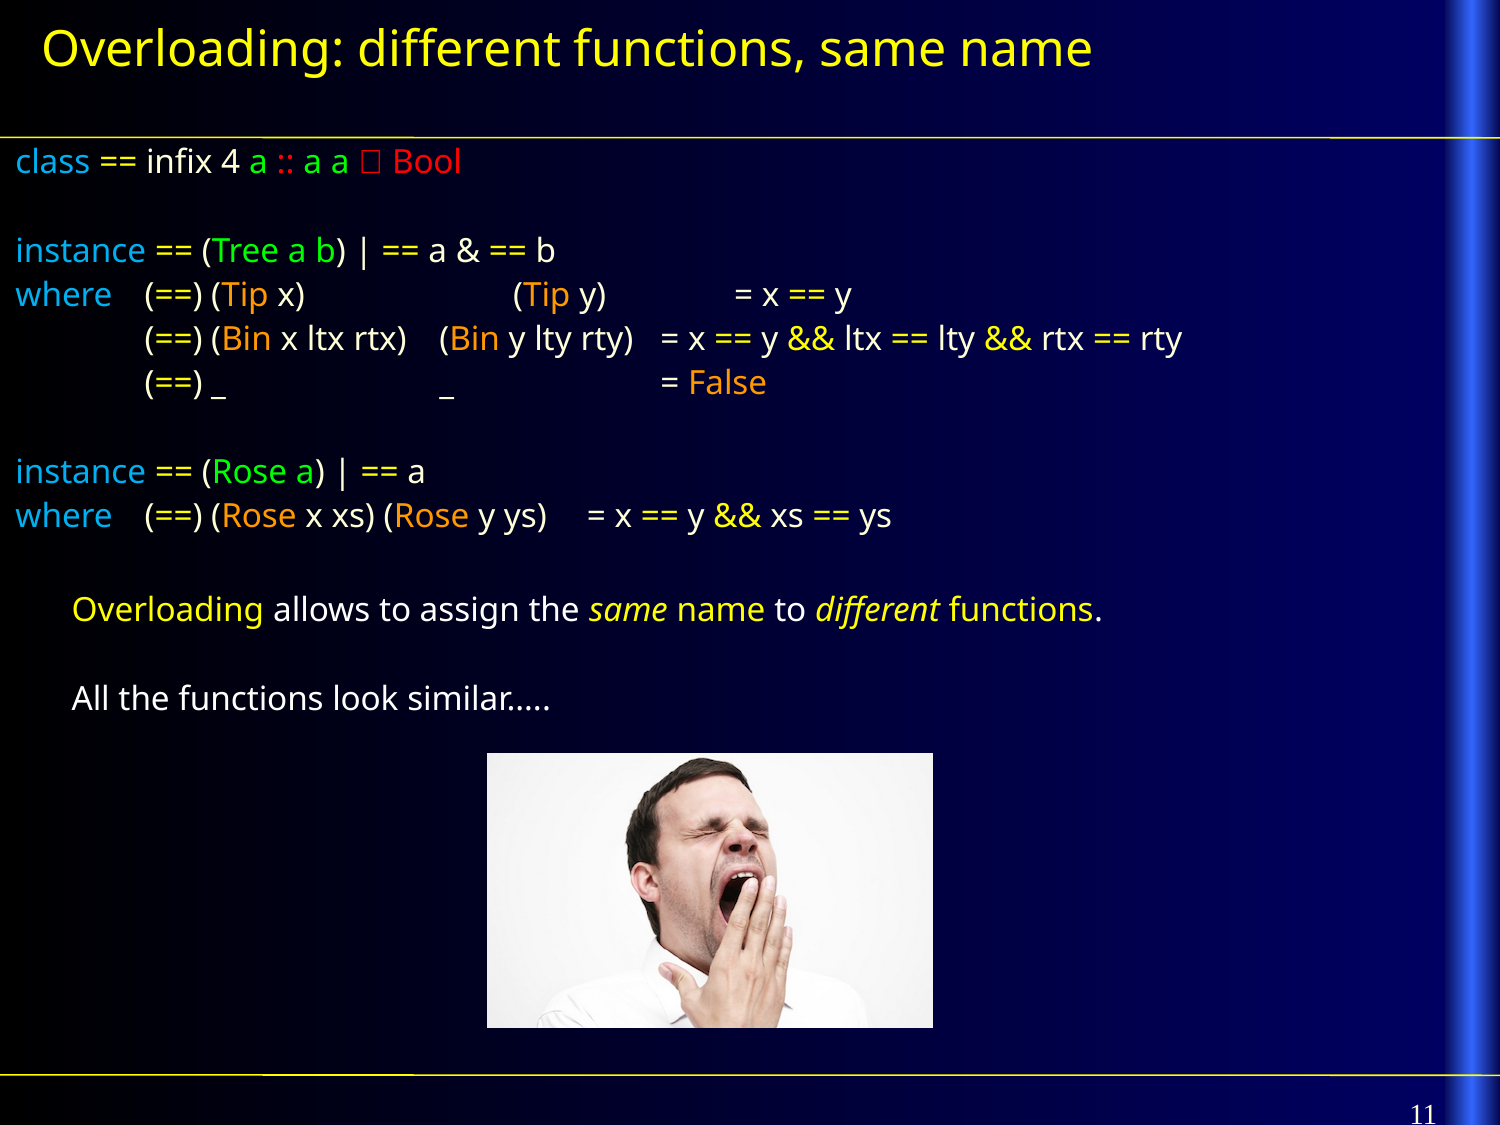

Overloading: different functions, same name
class == infix 4 a :: a a  Bool
instance == (Tree a b) | == a & == b
where	(==) (Tip x)			(Tip y)		= x == y
		(==) (Bin x ltx rtx)	(Bin y lty rty)	= x == y && ltx == lty && rtx == rty
		(==) _ 	_ 			= False
instance == (Rose a) | == a
where	(==) (Rose x xs) (Rose y ys)	= x == y && xs == ys
Overloading allows to assign the same name to different functions.
All the functions look similar…..